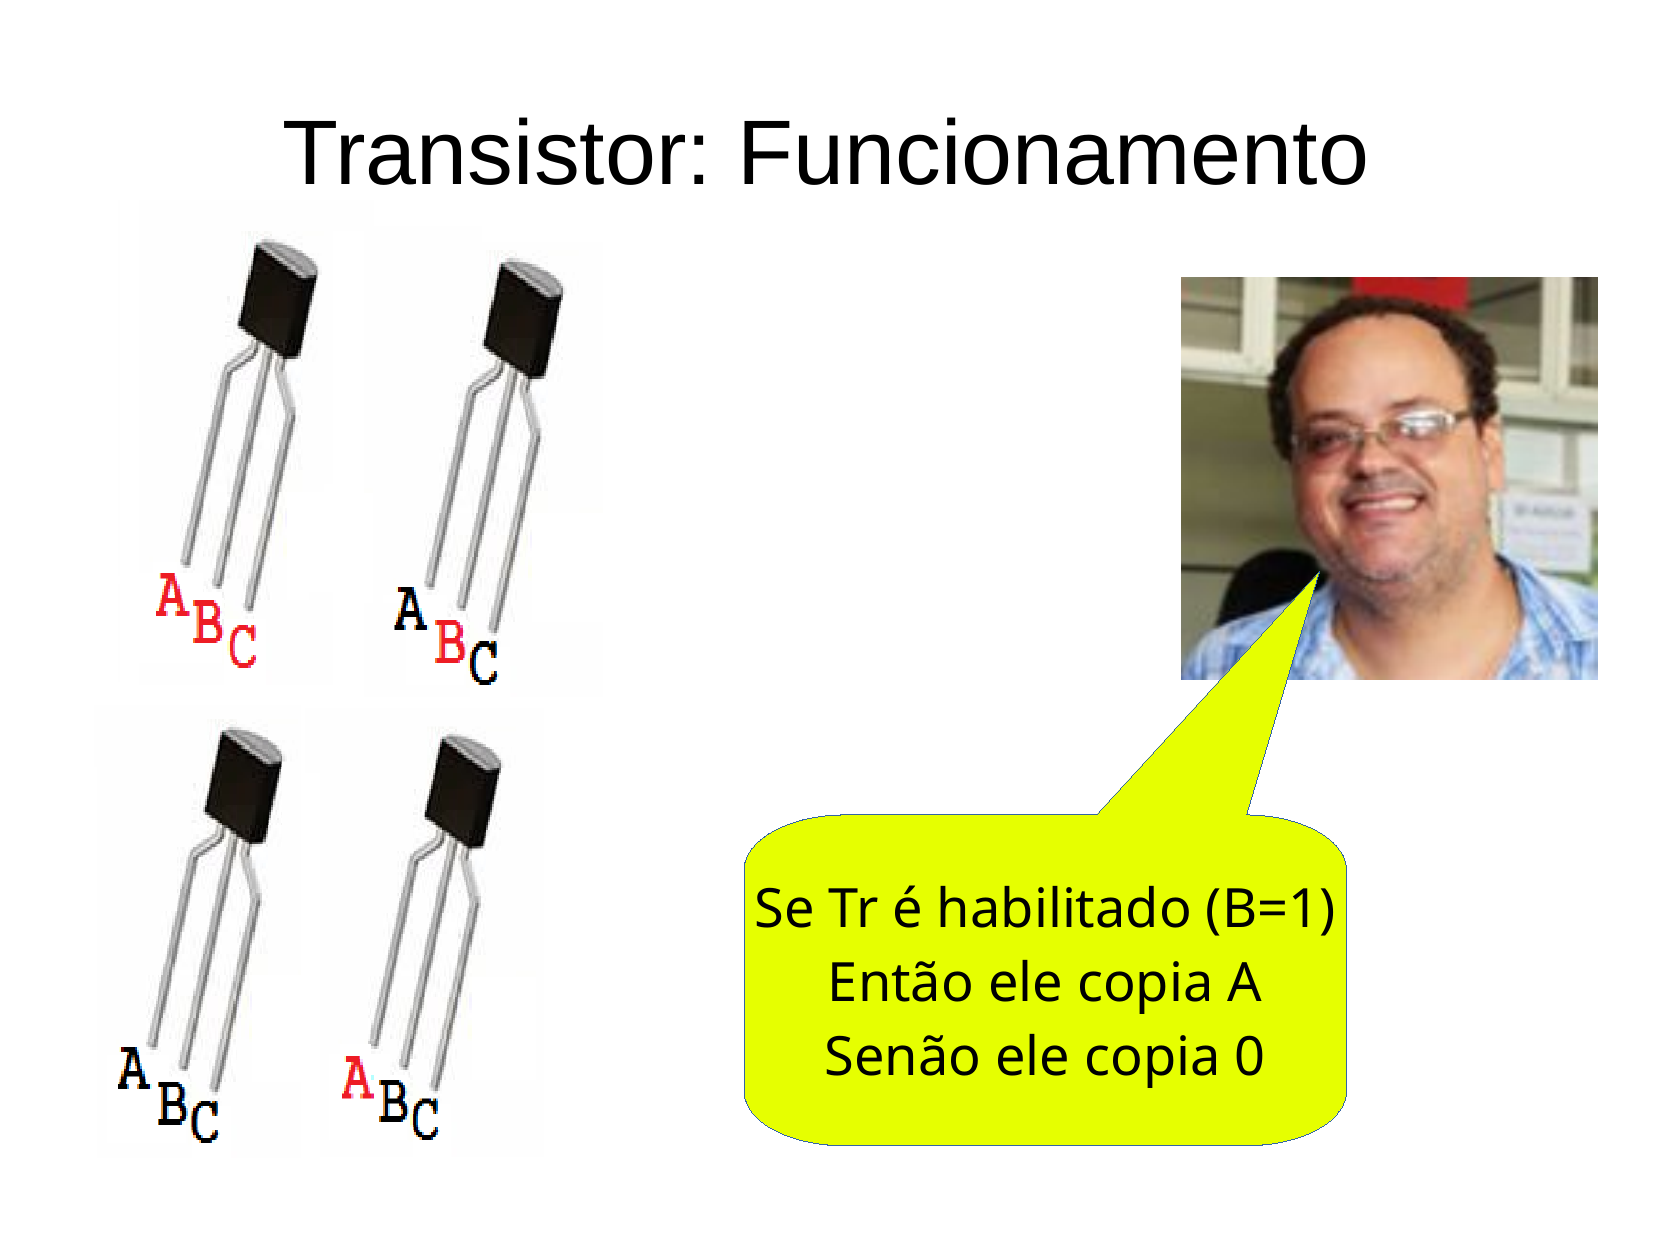

# Transistor: Funcionamento
Se Tr é habilitado (B=1)
Então ele copia A
Senão ele copia 0